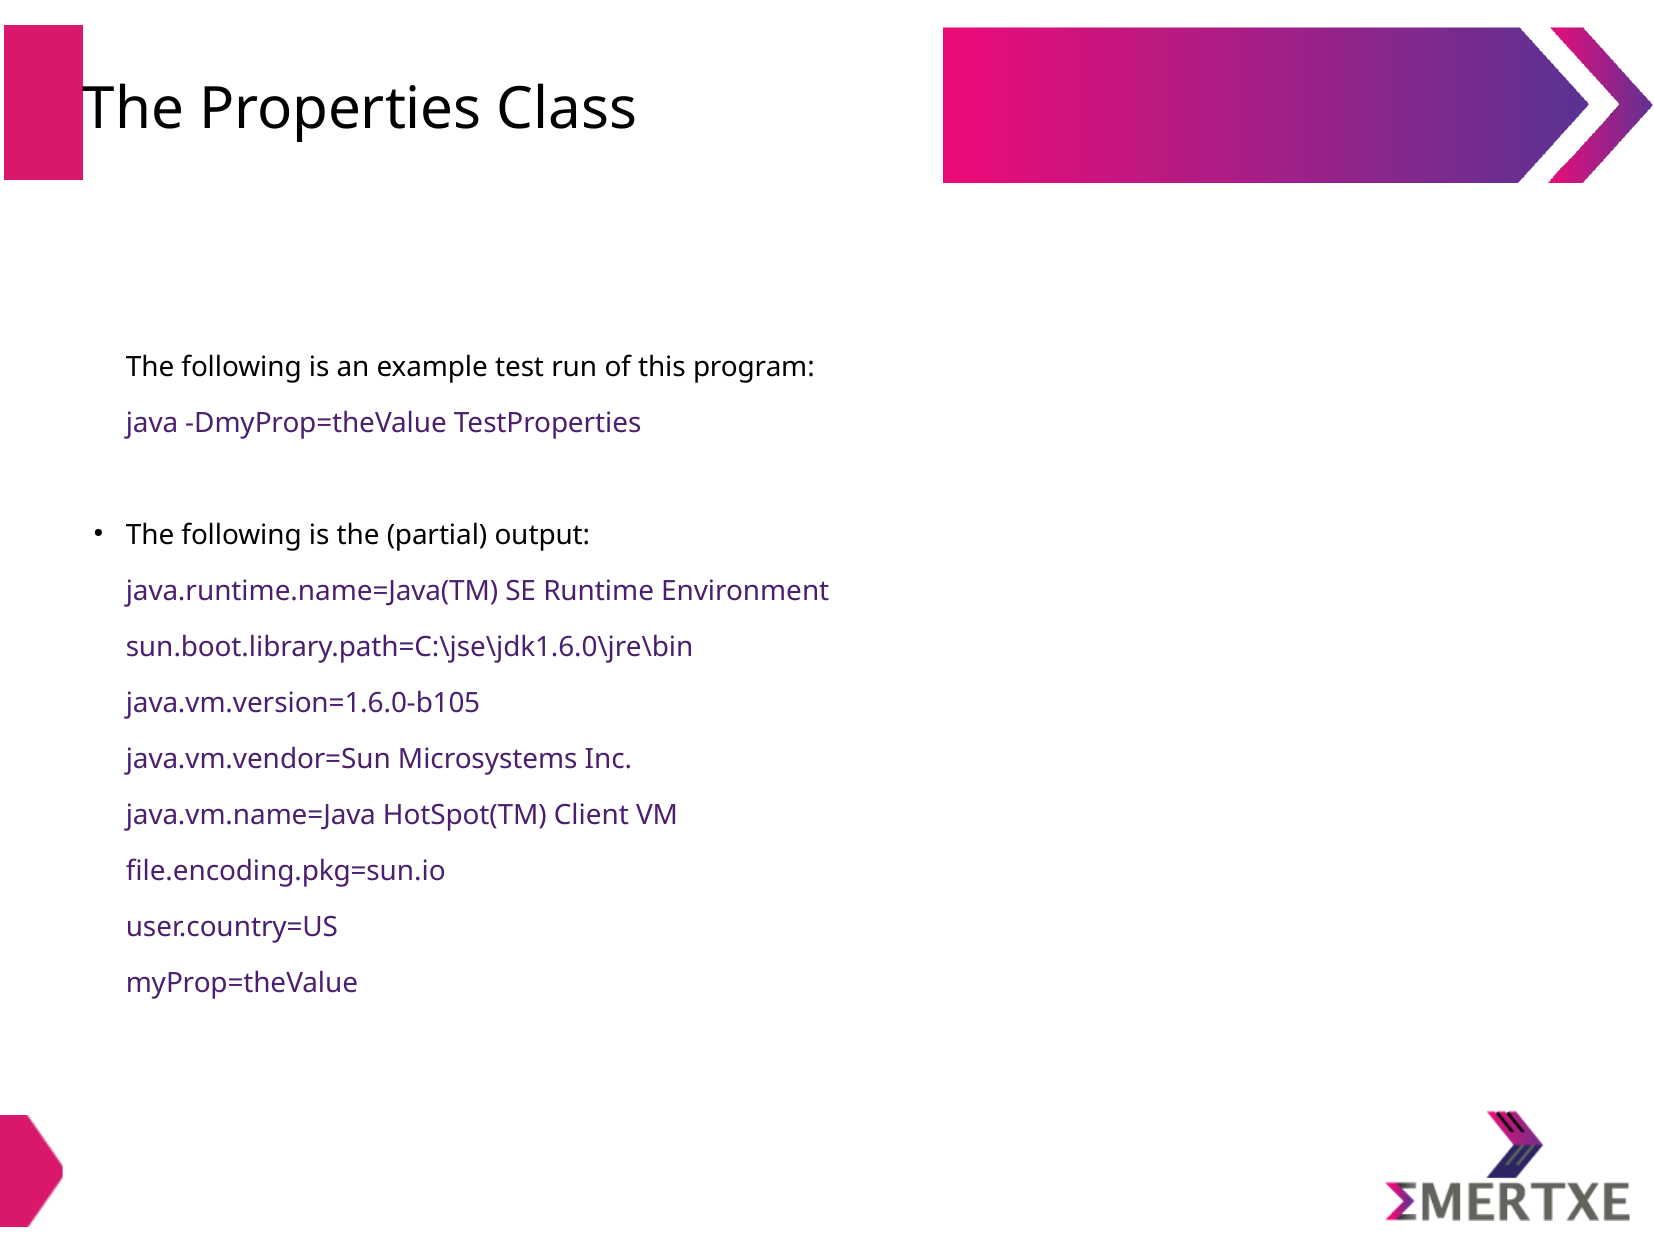

# The Properties Class
The following is an example test run of this program:
java -DmyProp=theValue TestProperties
The following is the (partial) output:
java.runtime.name=Java(TM) SE Runtime Environment
sun.boot.library.path=C:\jse\jdk1.6.0\jre\bin
java.vm.version=1.6.0-b105
java.vm.vendor=Sun Microsystems Inc.
java.vm.name=Java HotSpot(TM) Client VM
file.encoding.pkg=sun.io
user.country=US
myProp=theValue